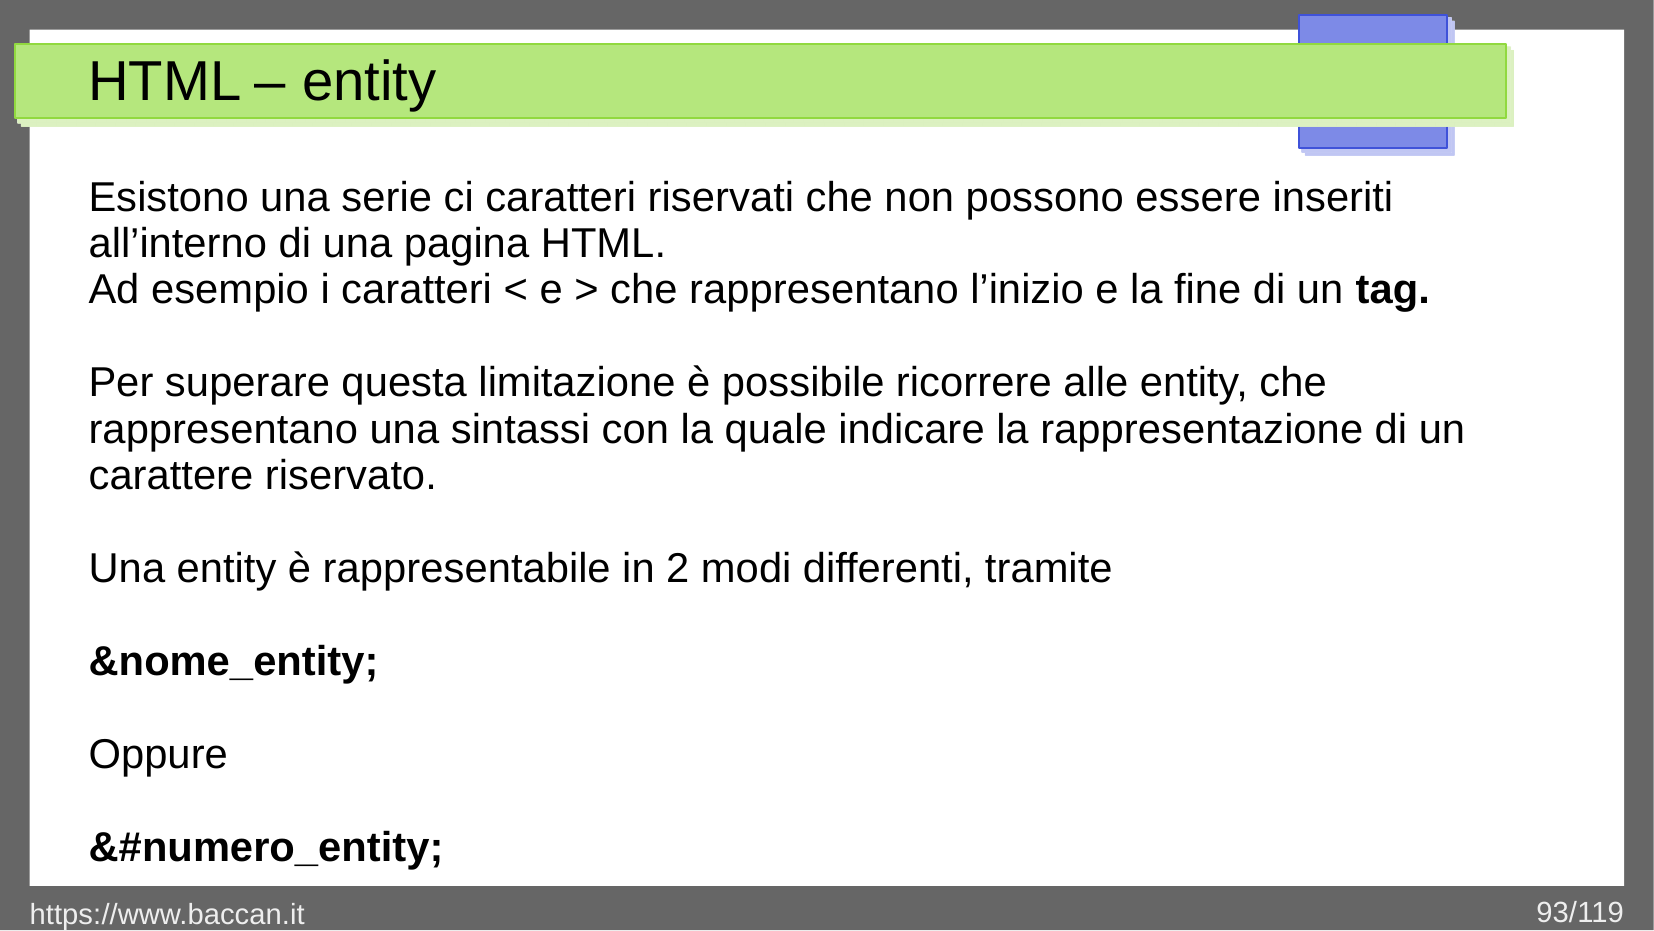

# HTML – entity
Esistono una serie ci caratteri riservati che non possono essere inseriti all’interno di una pagina HTML.
Ad esempio i caratteri < e > che rappresentano l’inizio e la fine di un tag.
Per superare questa limitazione è possibile ricorrere alle entity, che rappresentano una sintassi con la quale indicare la rappresentazione di un carattere riservato.
Una entity è rappresentabile in 2 modi differenti, tramite
&nome_entity;
Oppure
&#numero_entity;
93
https://www.baccan.it